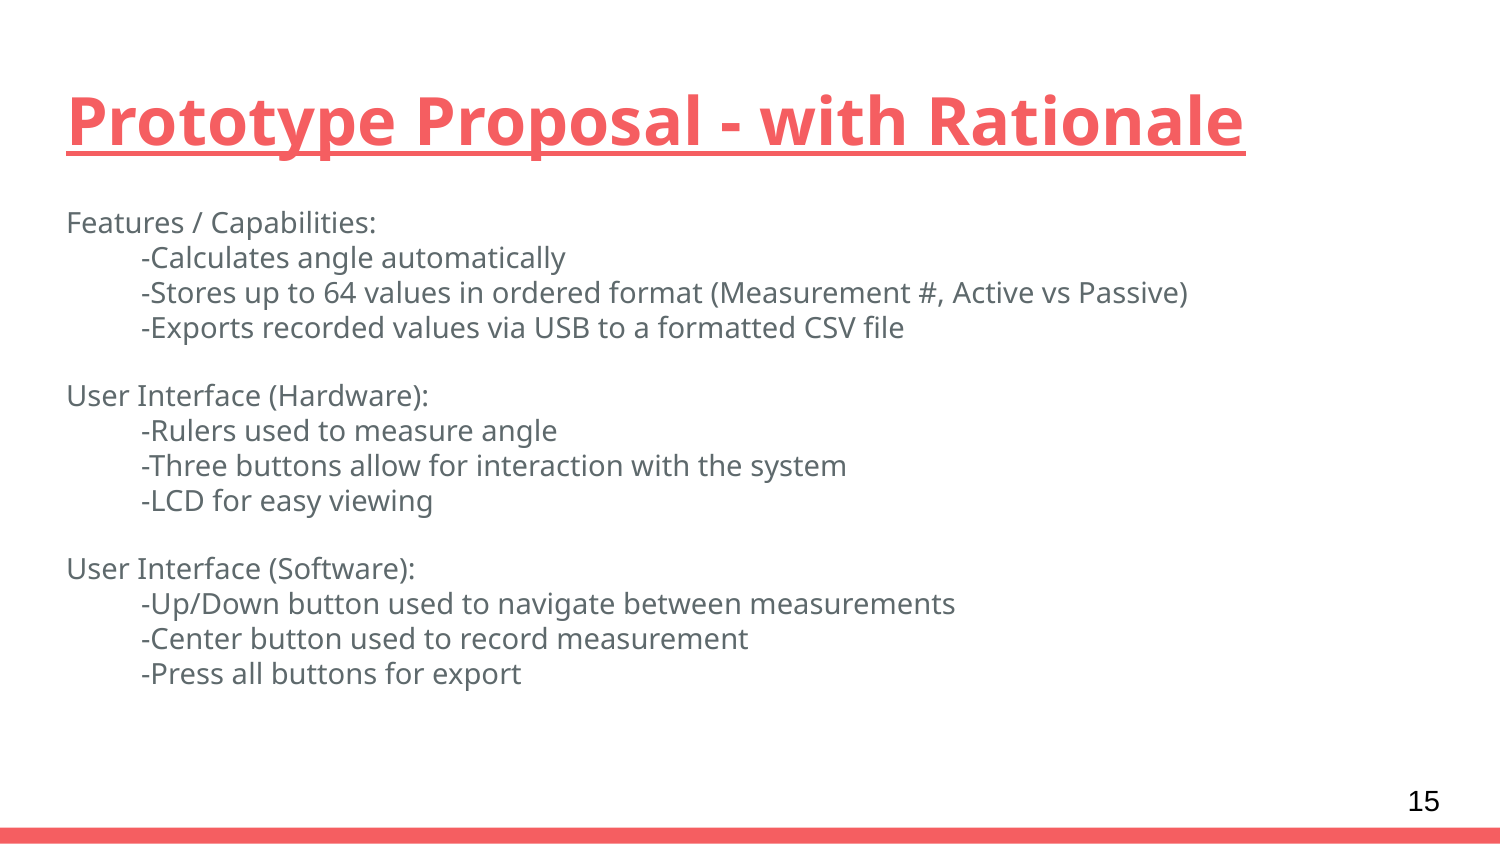

# Prototype Proposal - with Rationale
Features / Capabilities:
	-Calculates angle automatically
	-Stores up to 64 values in ordered format (Measurement #, Active vs Passive)
	-Exports recorded values via USB to a formatted CSV file
User Interface (Hardware):
	-Rulers used to measure angle
	-Three buttons allow for interaction with the system
	-LCD for easy viewing
User Interface (Software):
	-Up/Down button used to navigate between measurements
	-Center button used to record measurement
	-Press all buttons for export